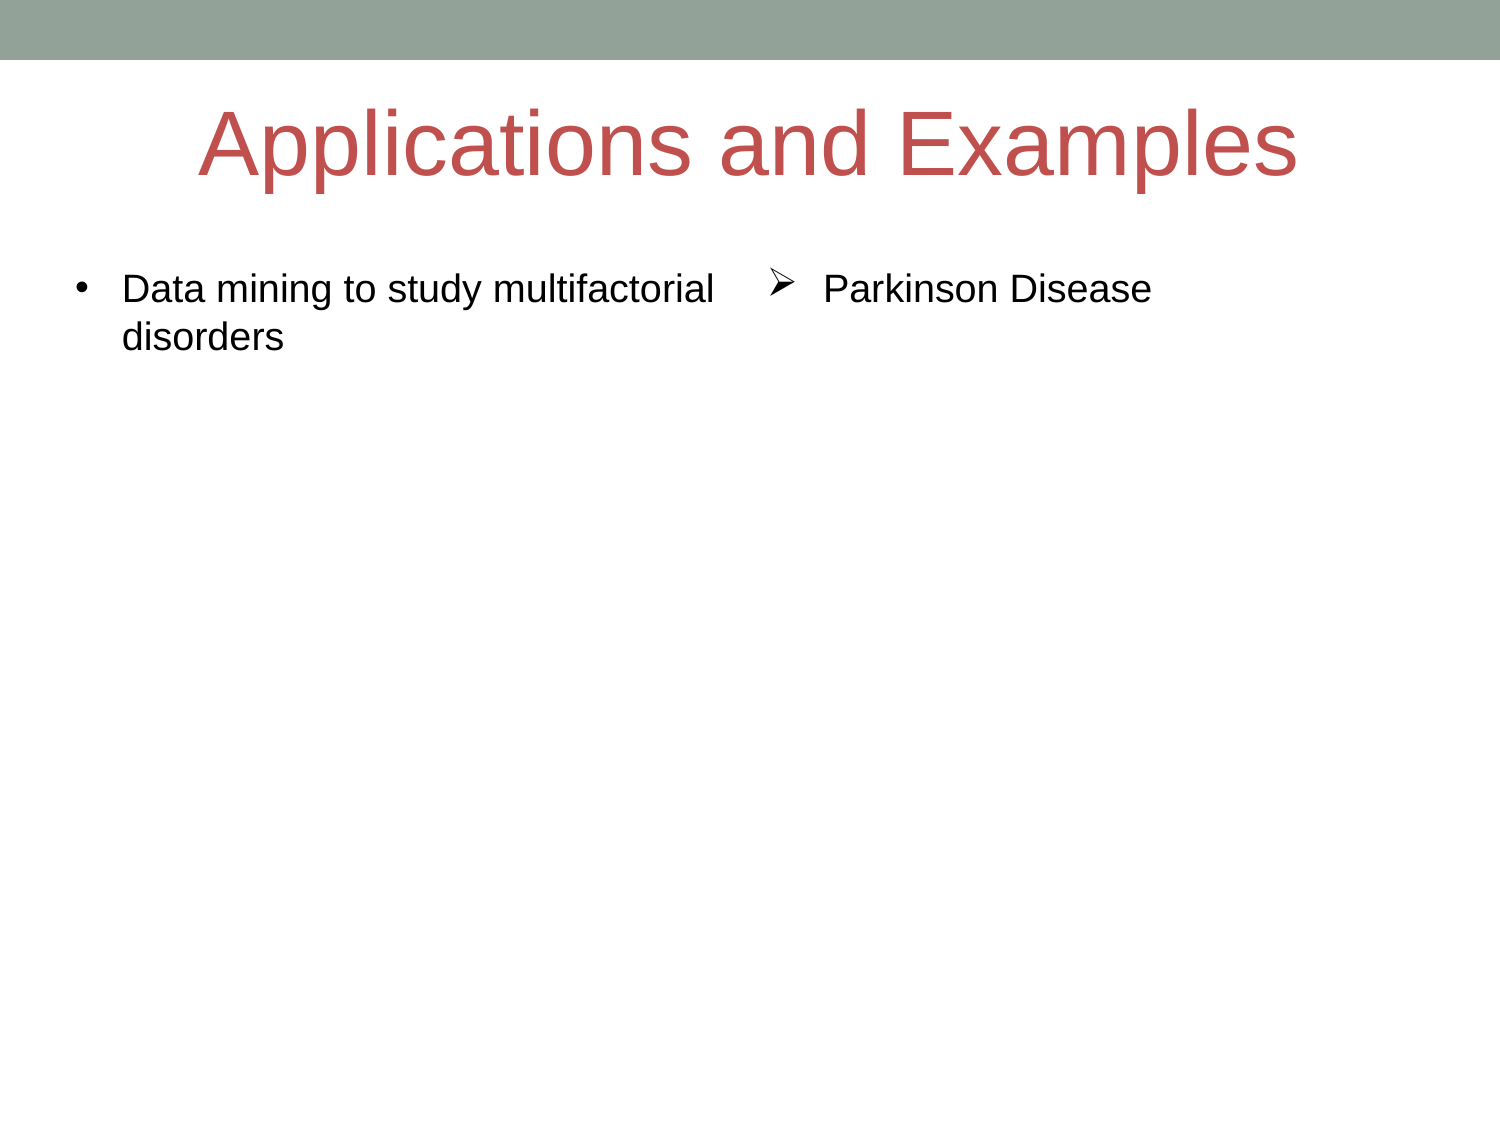

# Applications and Examples
Data mining to study multifactorial disorders
Parkinson Disease